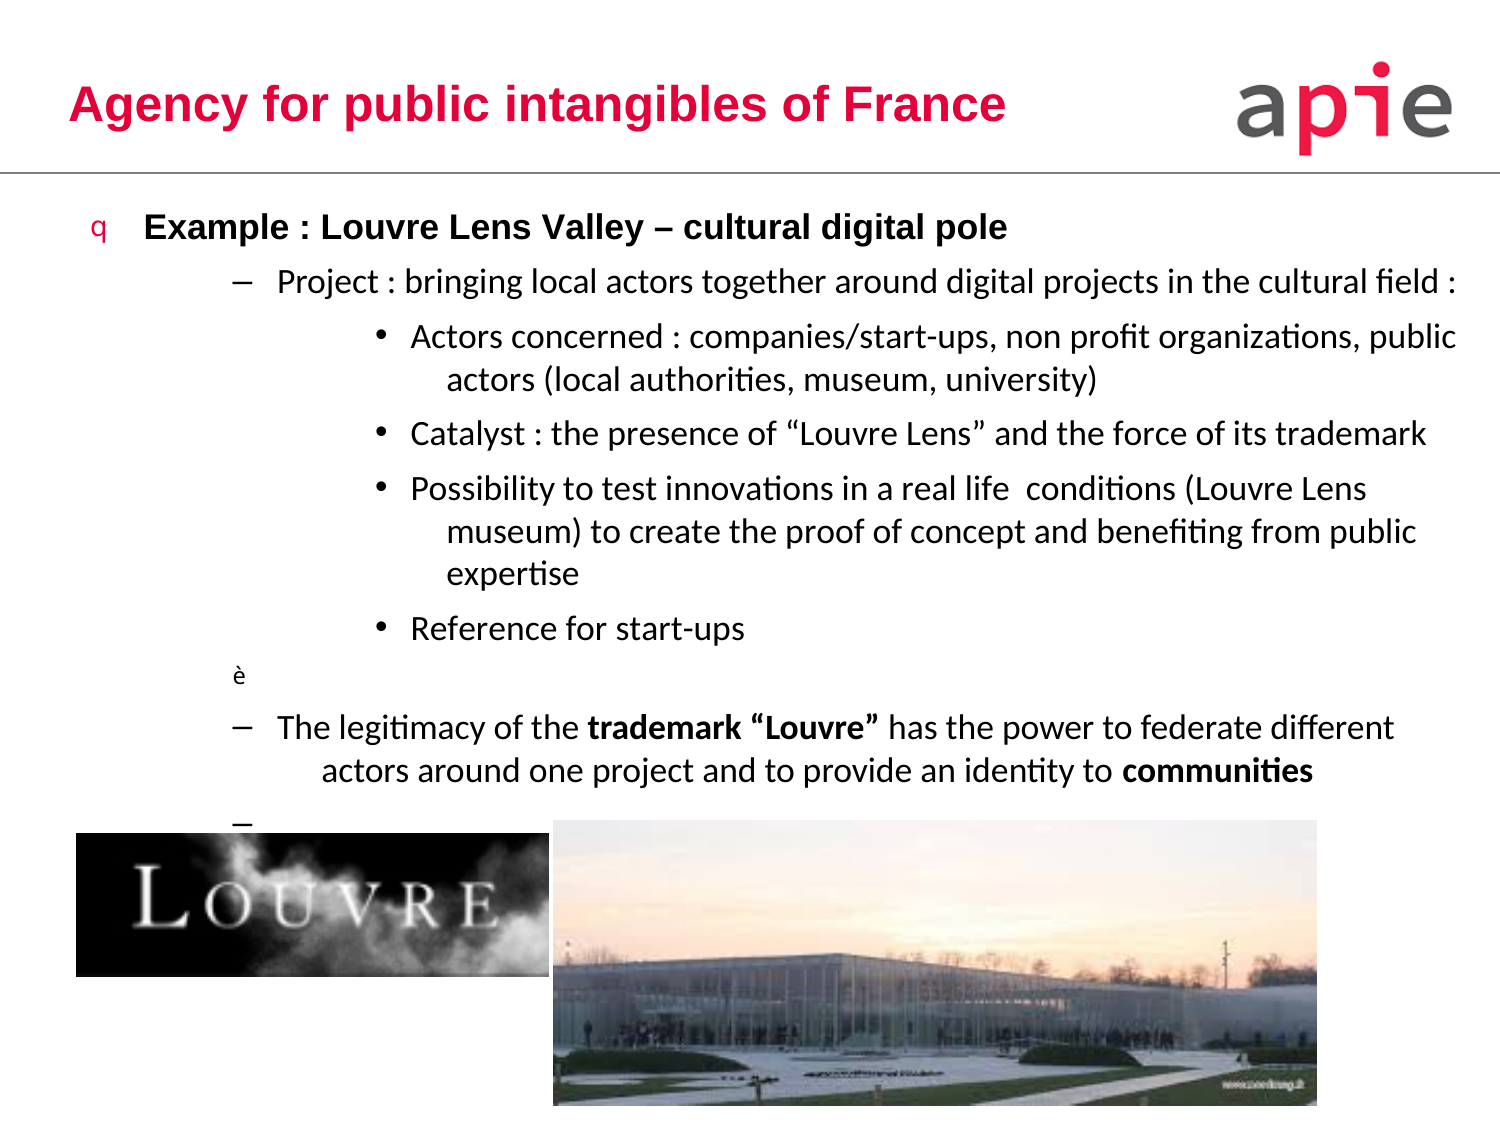

Agency for public intangibles of France
# Example : Louvre Lens Valley – cultural digital pole
Project : bringing local actors together around digital projects in the cultural field :
Actors concerned : companies/start-ups, non profit organizations, public actors (local authorities, museum, university)
Catalyst : the presence of “Louvre Lens” and the force of its trademark
Possibility to test innovations in a real life conditions (Louvre Lens museum) to create the proof of concept and benefiting from public expertise
Reference for start-ups
The legitimacy of the trademark “Louvre” has the power to federate different actors around one project and to provide an identity to communities